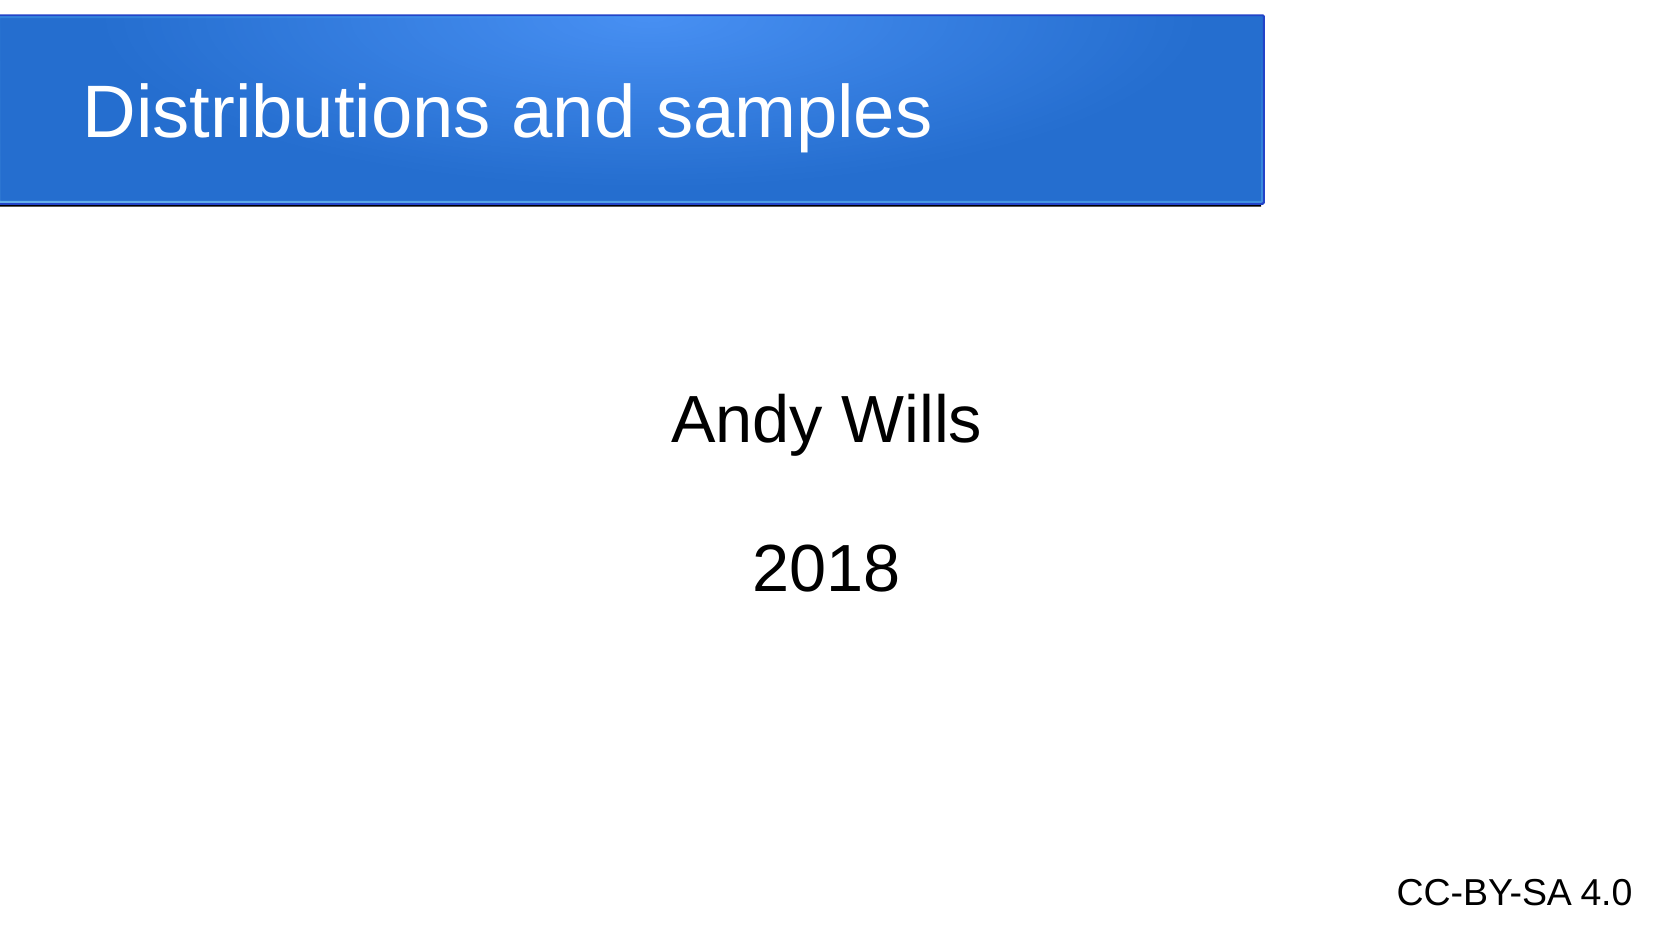

# Distributions and samples
Andy Wills
2018
CC-BY-SA 4.0